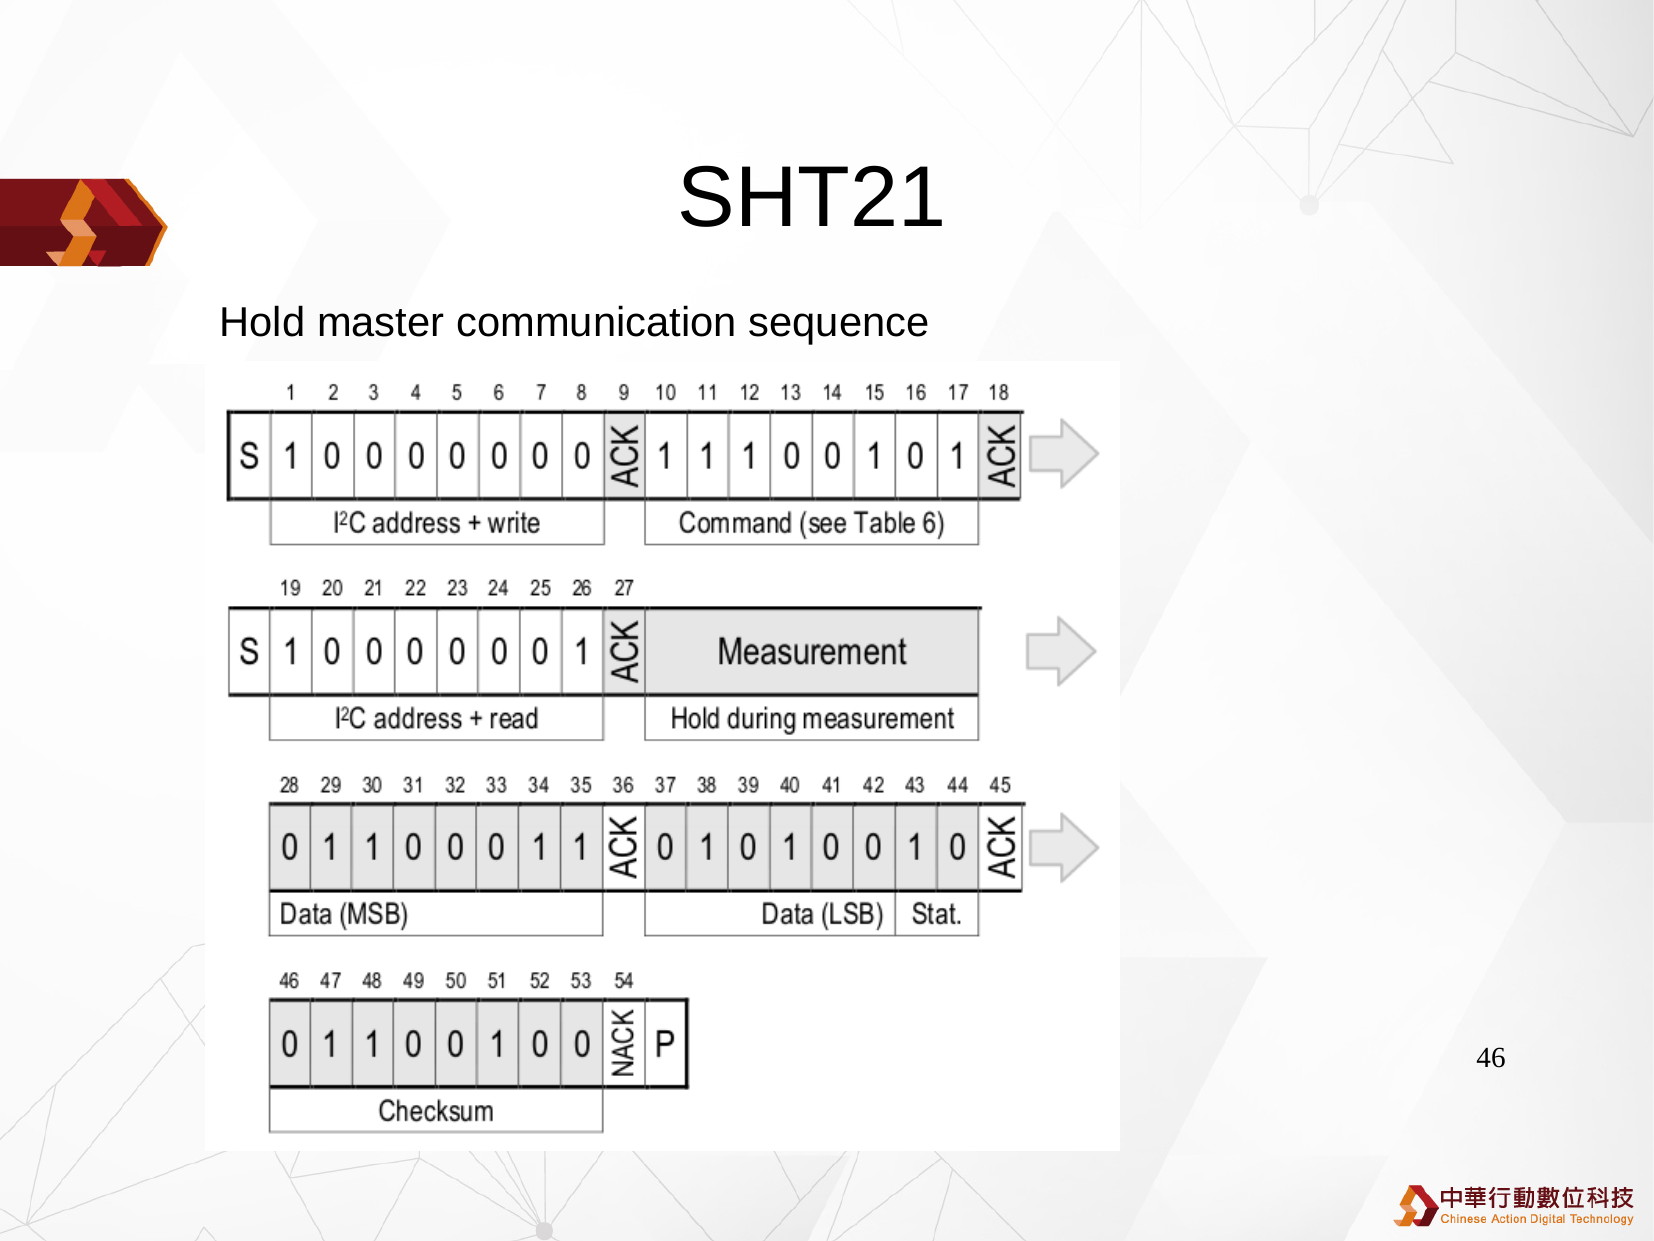

# SHT21
Hold master communication sequence
46